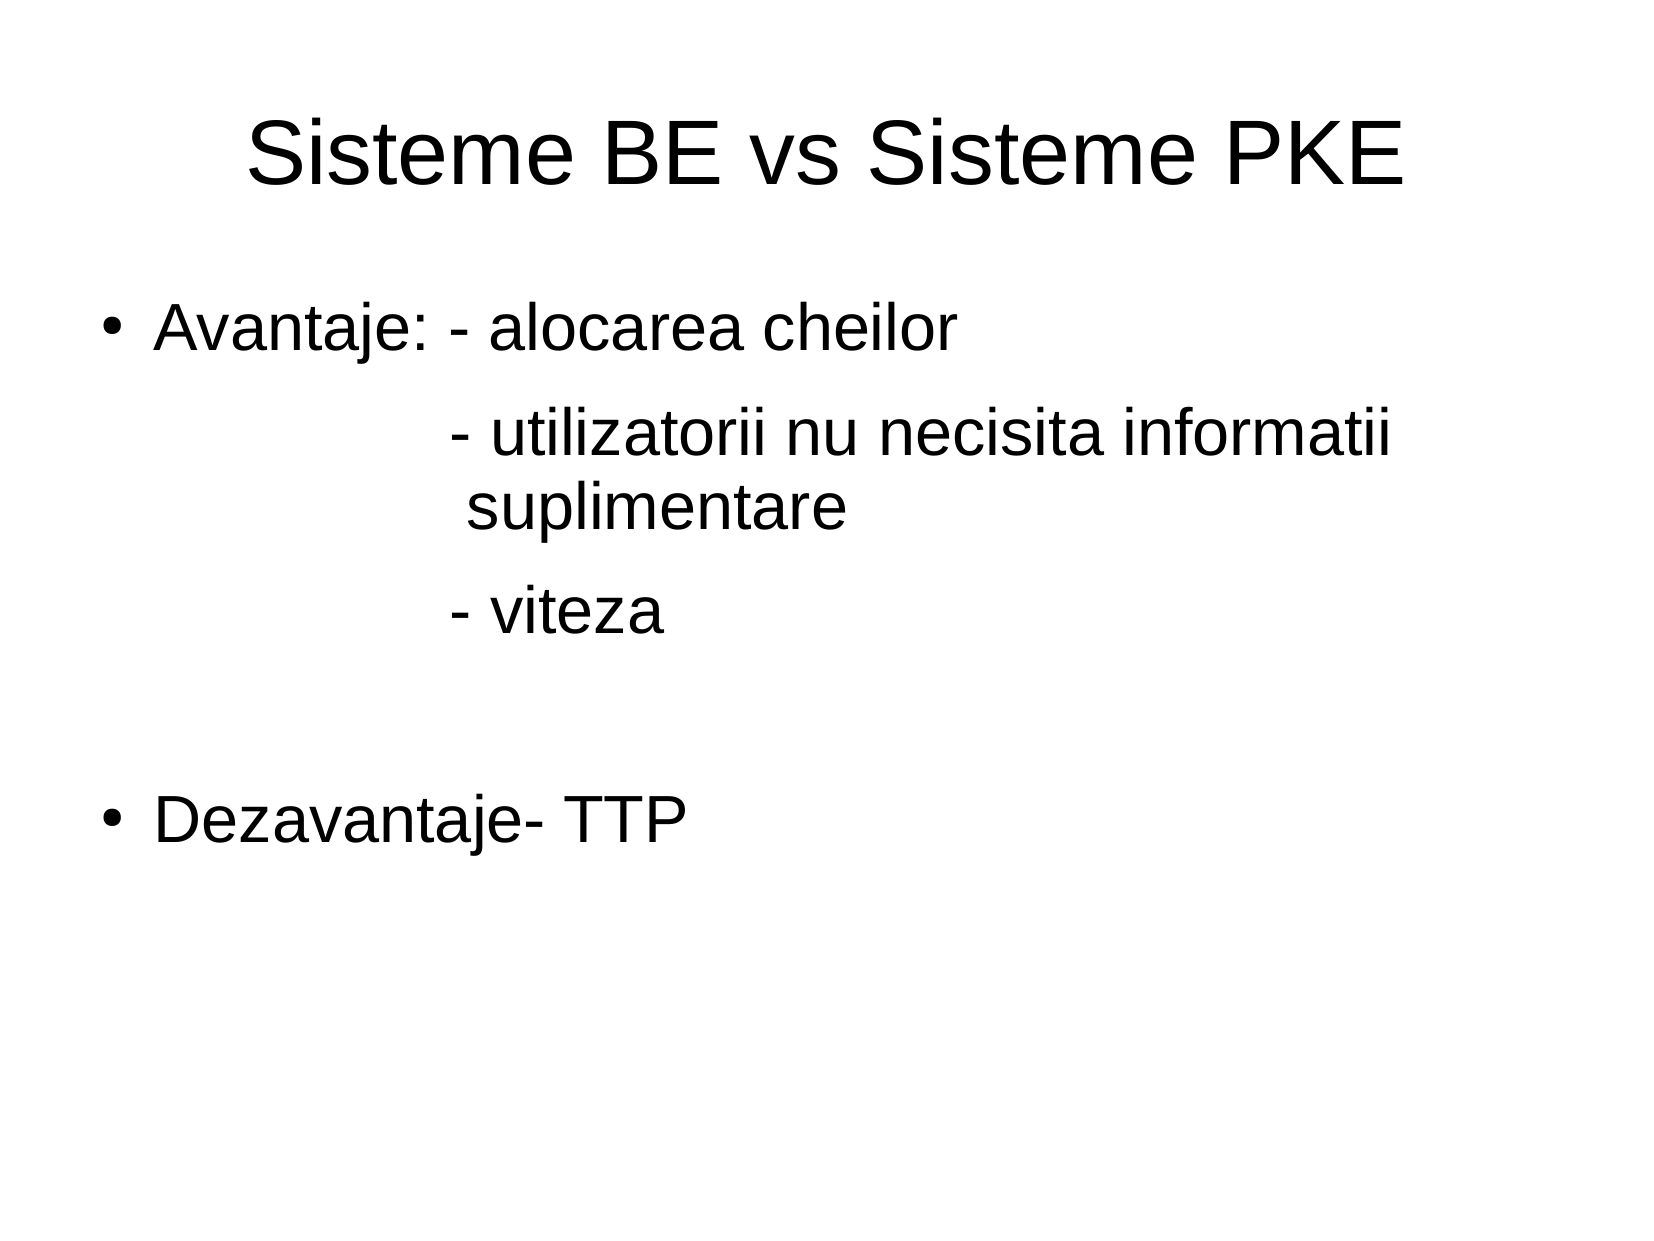

# Sisteme BE vs Sisteme PKE
Avantaje: - alocarea cheilor
 - utilizatorii nu necisita informatii suplimentare
 - viteza
Dezavantaje- TTP